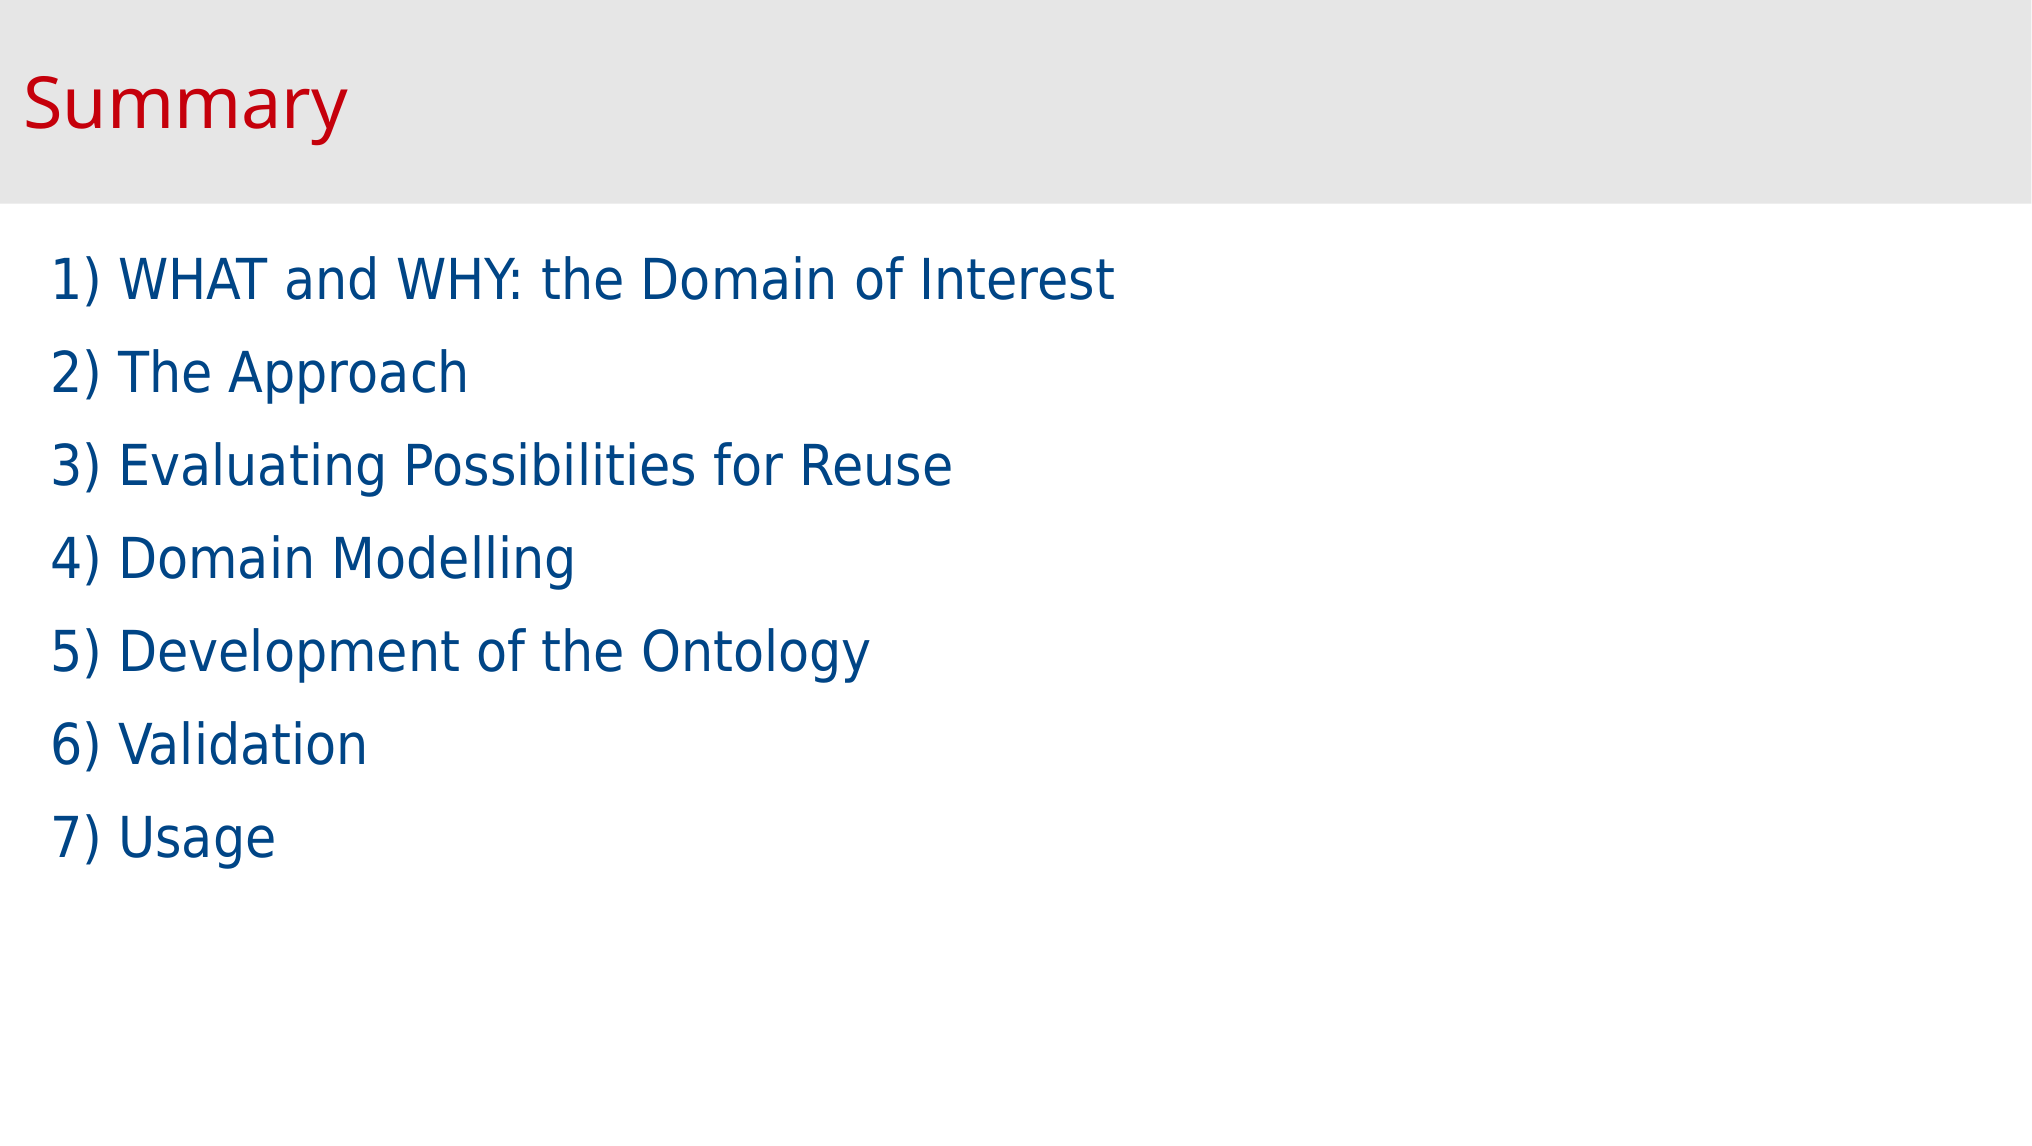

# Summary
1) WHAT and WHY: the Domain of Interest
2) The Approach
3) Evaluating Possibilities for Reuse
4) Domain Modelling
5) Development of the Ontology
6) Validation
7) Usage